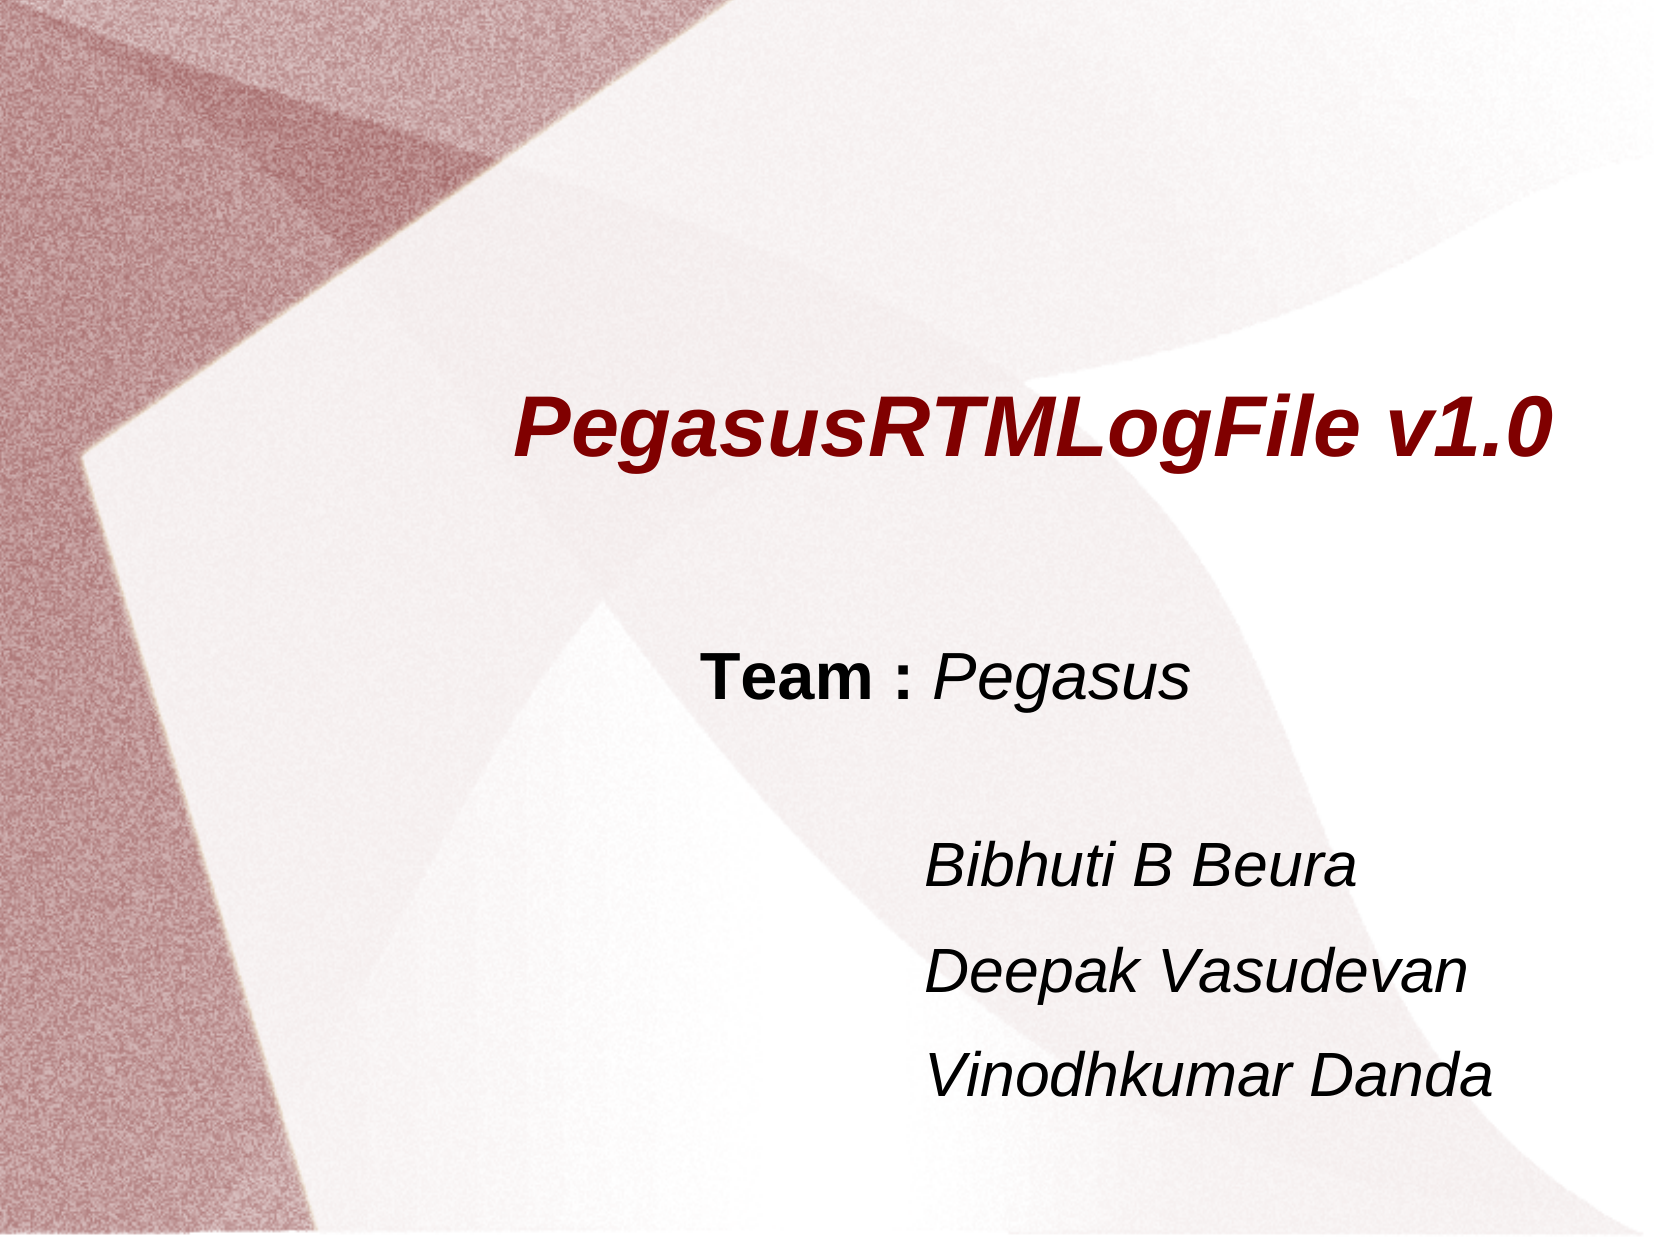

# PegasusRTMLogFile v1.0
					Team : Pegasus
								Bibhuti B Beura
								Deepak Vasudevan
								Vinodhkumar Danda